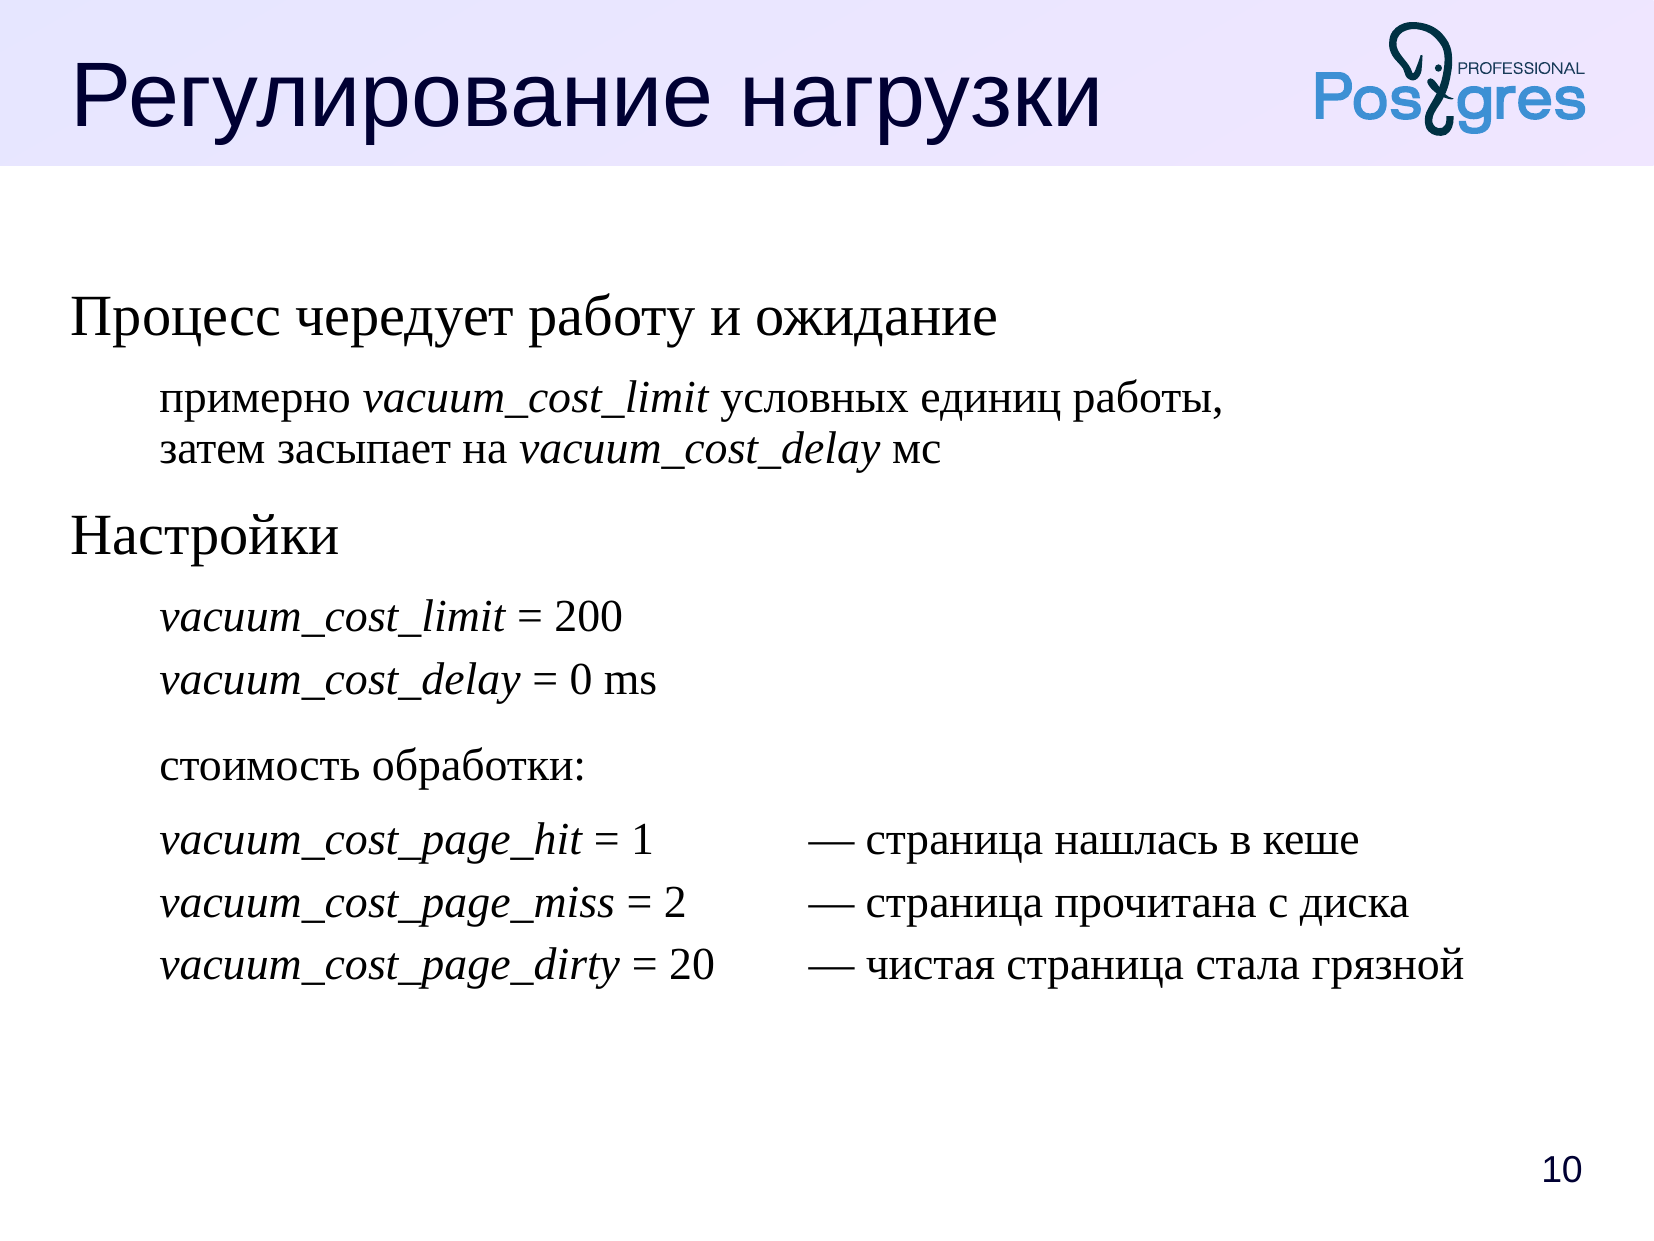

# Регулирование нагрузки
Процесс чередует работу и ожидание
примерно vacuum_cost_limit условных единиц работы,
затем засыпает на vacuum_cost_delay мс
Настройки
vacuum_cost_limit = 200
vacuum_cost_delay = 0 ms
стоимость обработки:
vacuum_cost_page_hit = 1	— страница нашлась в кеше
vacuum_cost_page_miss = 2	— страница прочитана с диска
vacuum_cost_page_dirty = 20	— чистая страница стала грязной